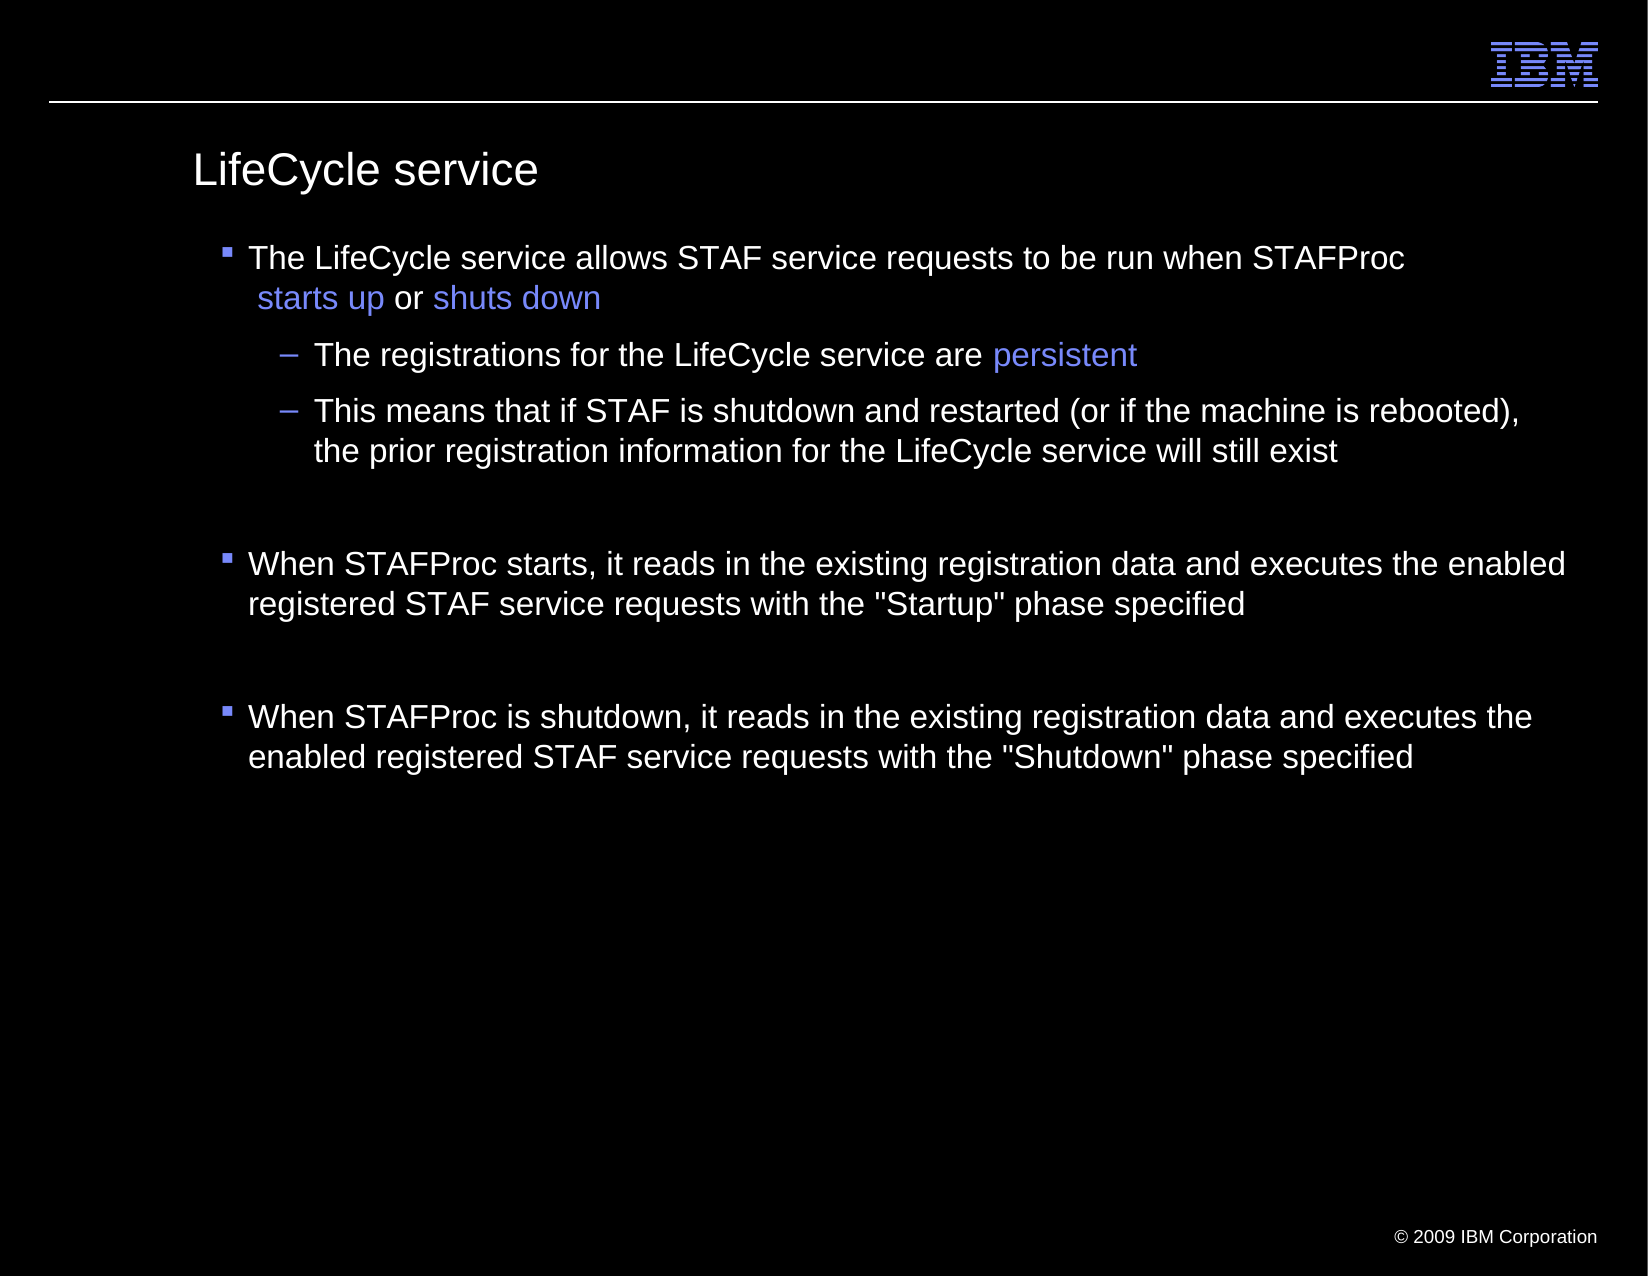

# LifeCycle service
The LifeCycle service allows STAF service requests to be run when STAFProc
 starts up or shuts down
The registrations for the LifeCycle service are persistent
This means that if STAF is shutdown and restarted (or if the machine is rebooted), the prior registration information for the LifeCycle service will still exist
When STAFProc starts, it reads in the existing registration data and executes the enabled registered STAF service requests with the "Startup" phase specified
When STAFProc is shutdown, it reads in the existing registration data and executes the enabled registered STAF service requests with the "Shutdown" phase specified